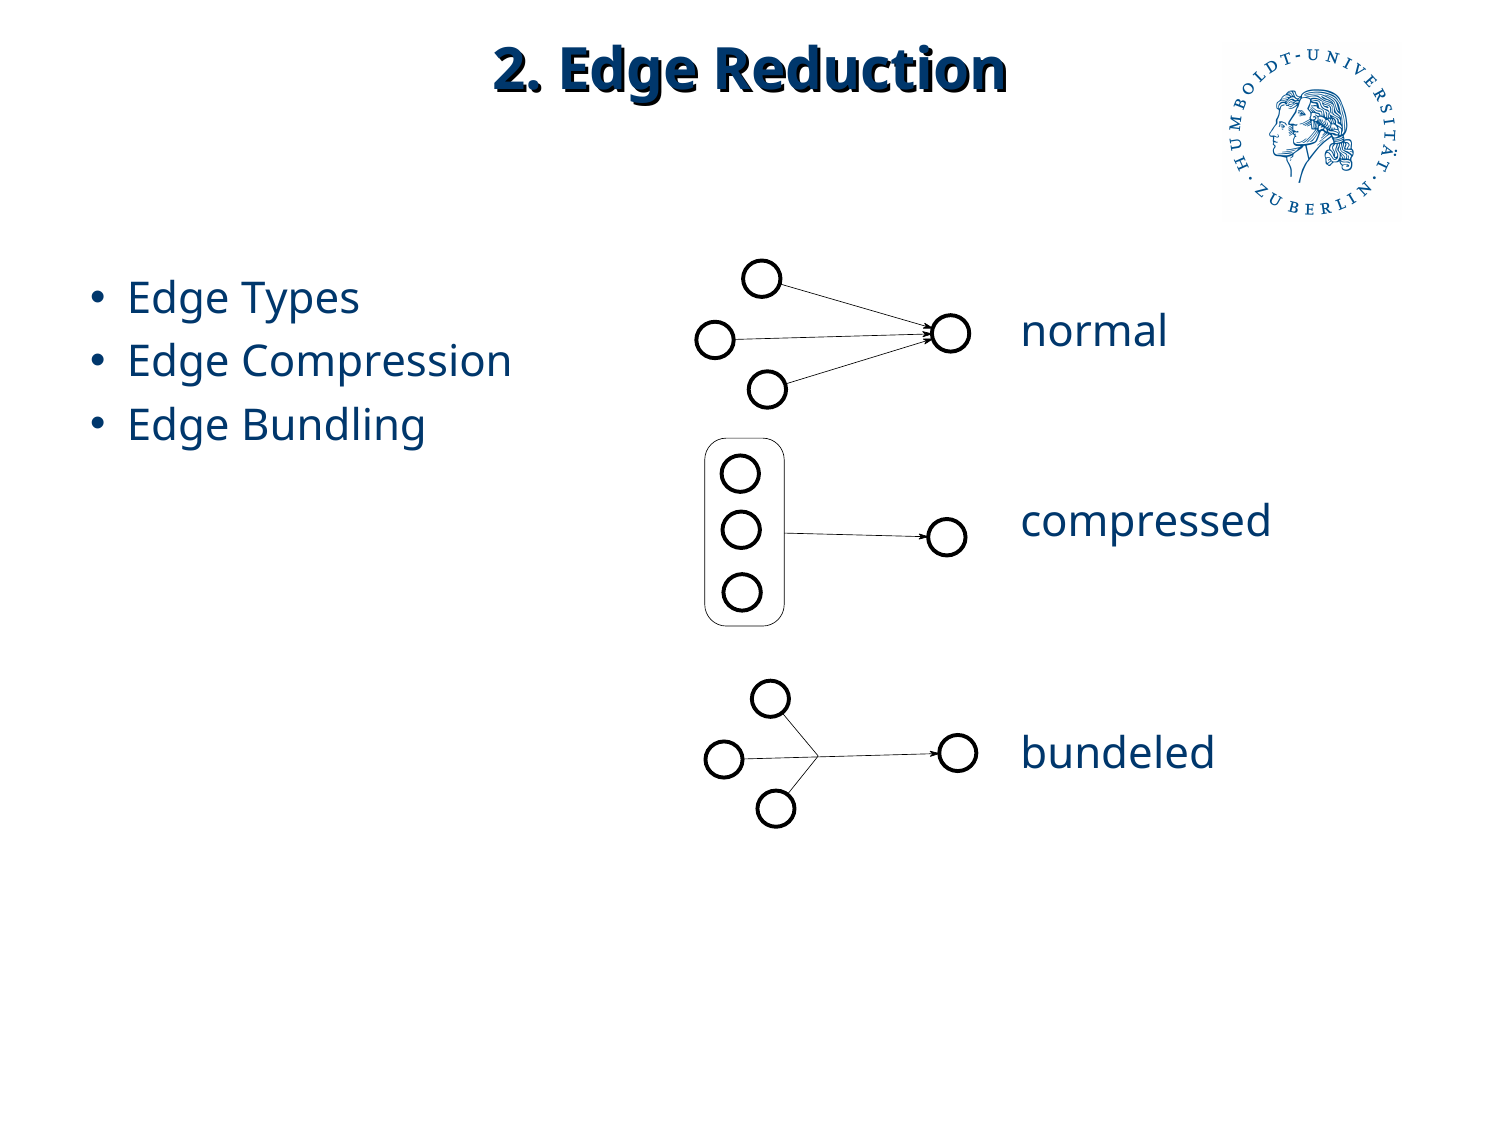

# 2. Edge Reduction
Edge Types
Edge Compression
Edge Bundling
normal
compressed
bundeled